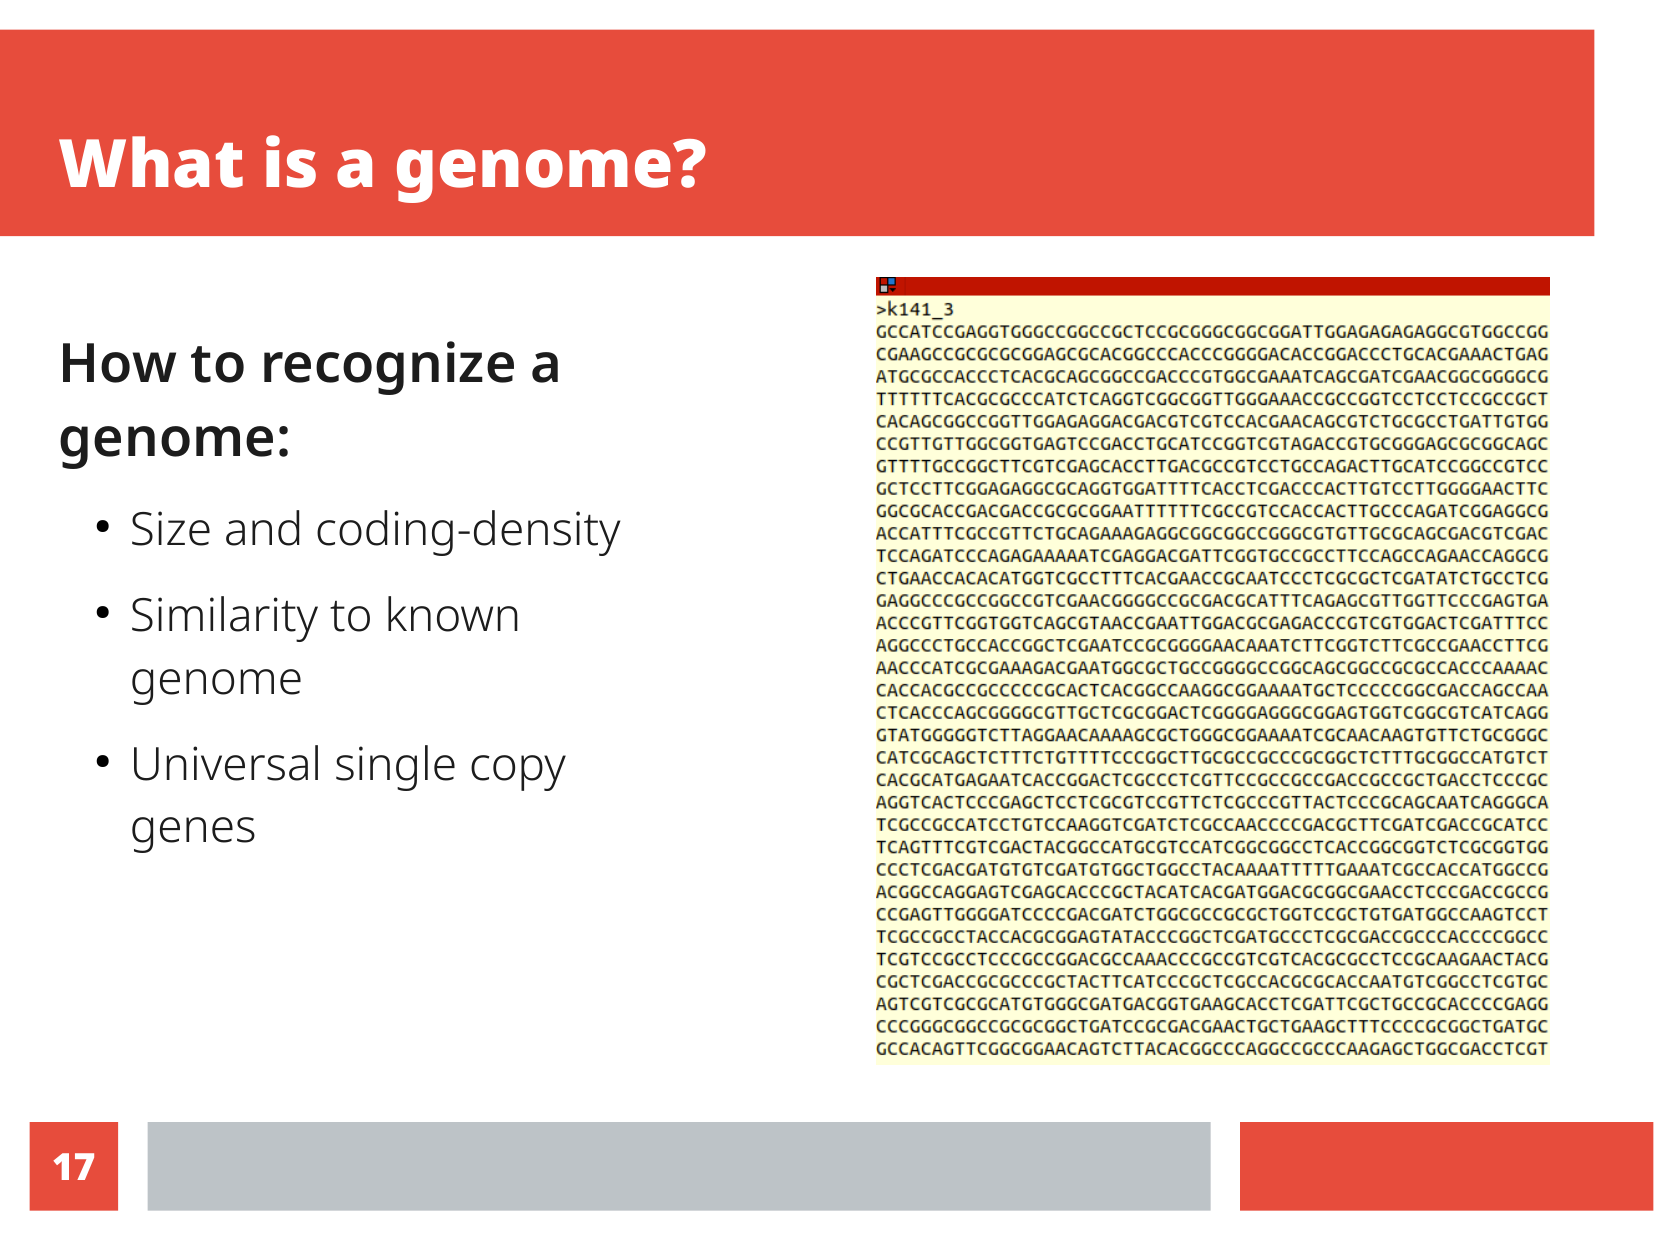

# What is a genome?
How to recognize a genome:
Size and coding-density
Similarity to known genome
Universal single copy genes
17